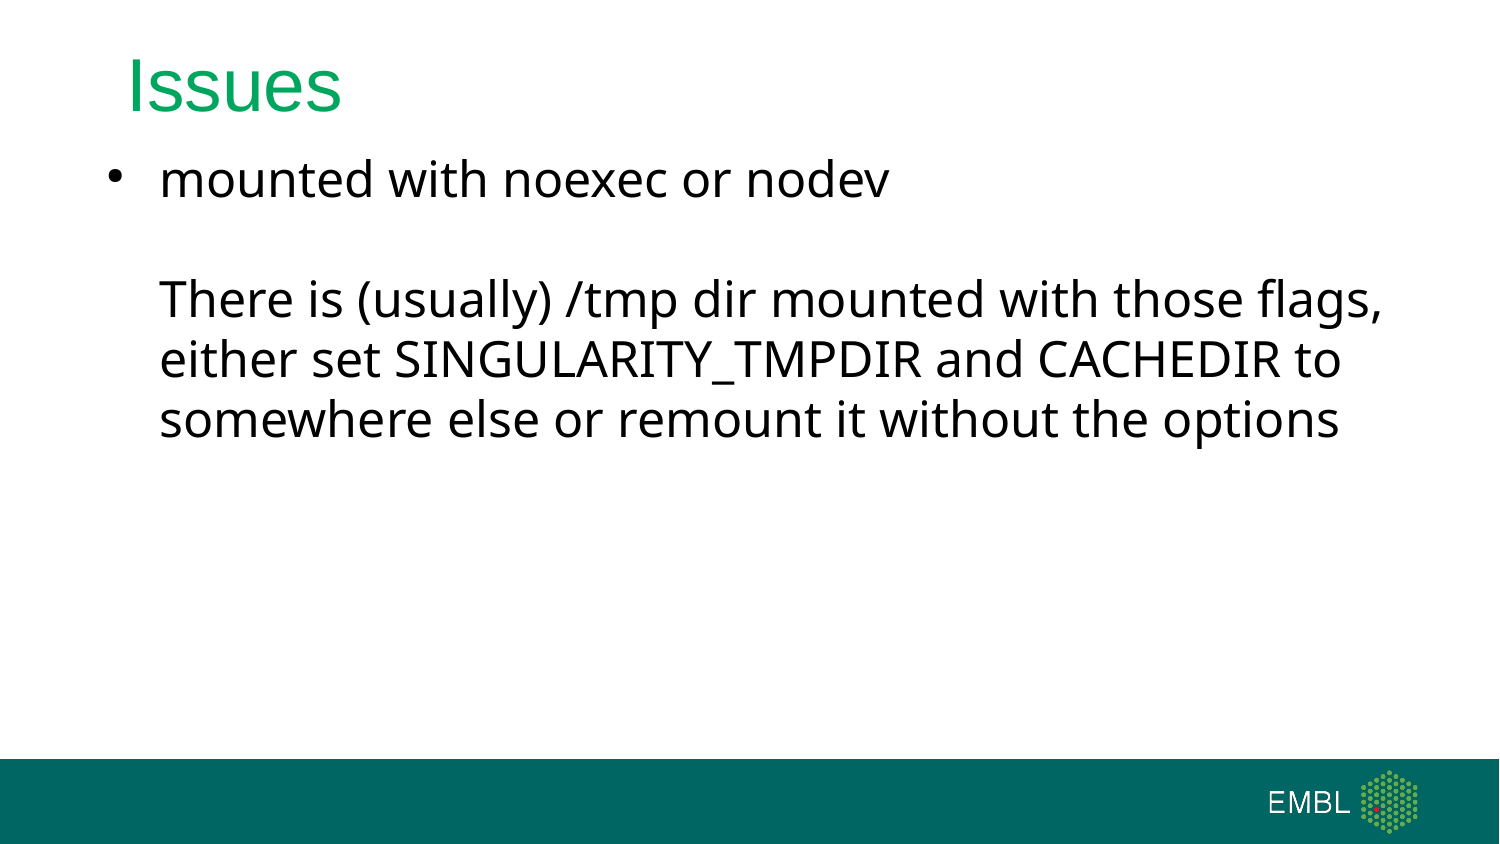

Issues
mounted with noexec or nodev
There is (usually) /tmp dir mounted with those flags, either set SINGULARITY_TMPDIR and CACHEDIR to somewhere else or remount it without the options